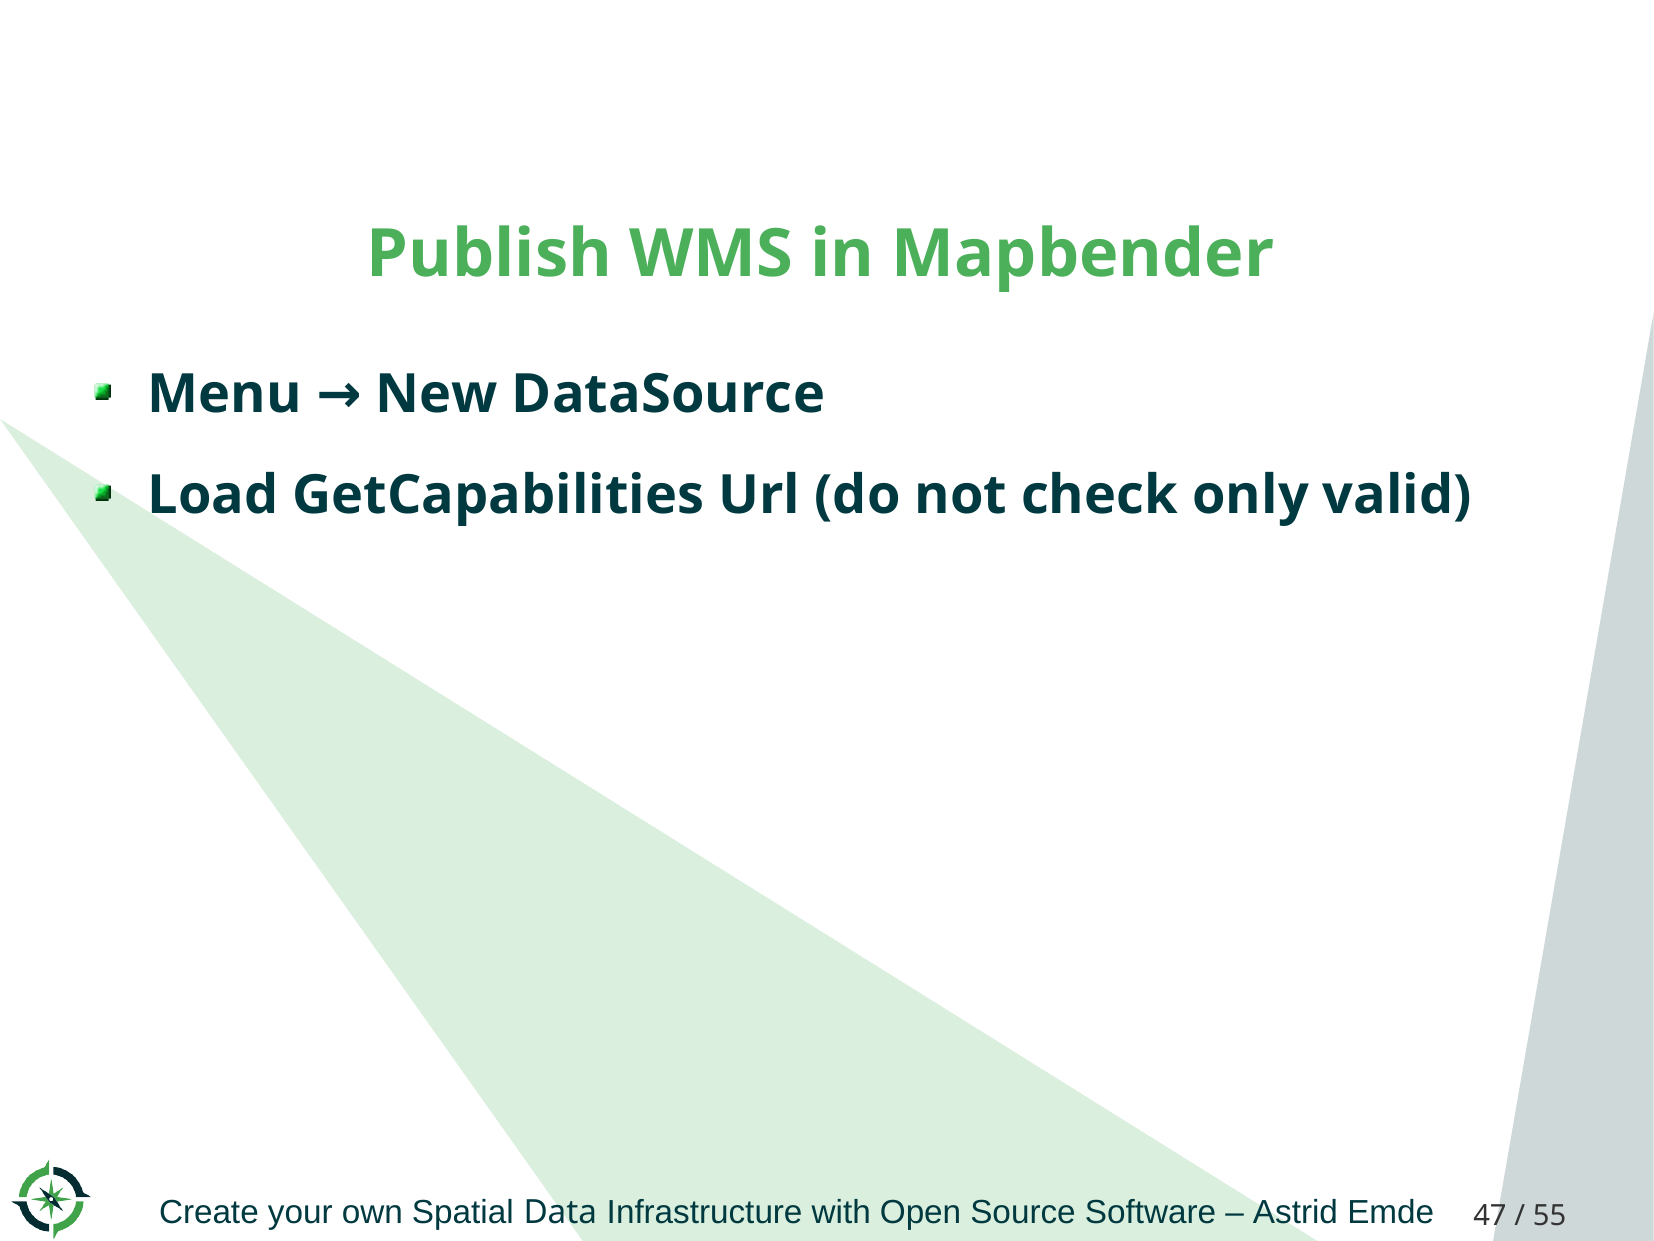

# Publish WMS in Mapbender
Menu → New DataSource
Load GetCapabilities Url (do not check only valid)